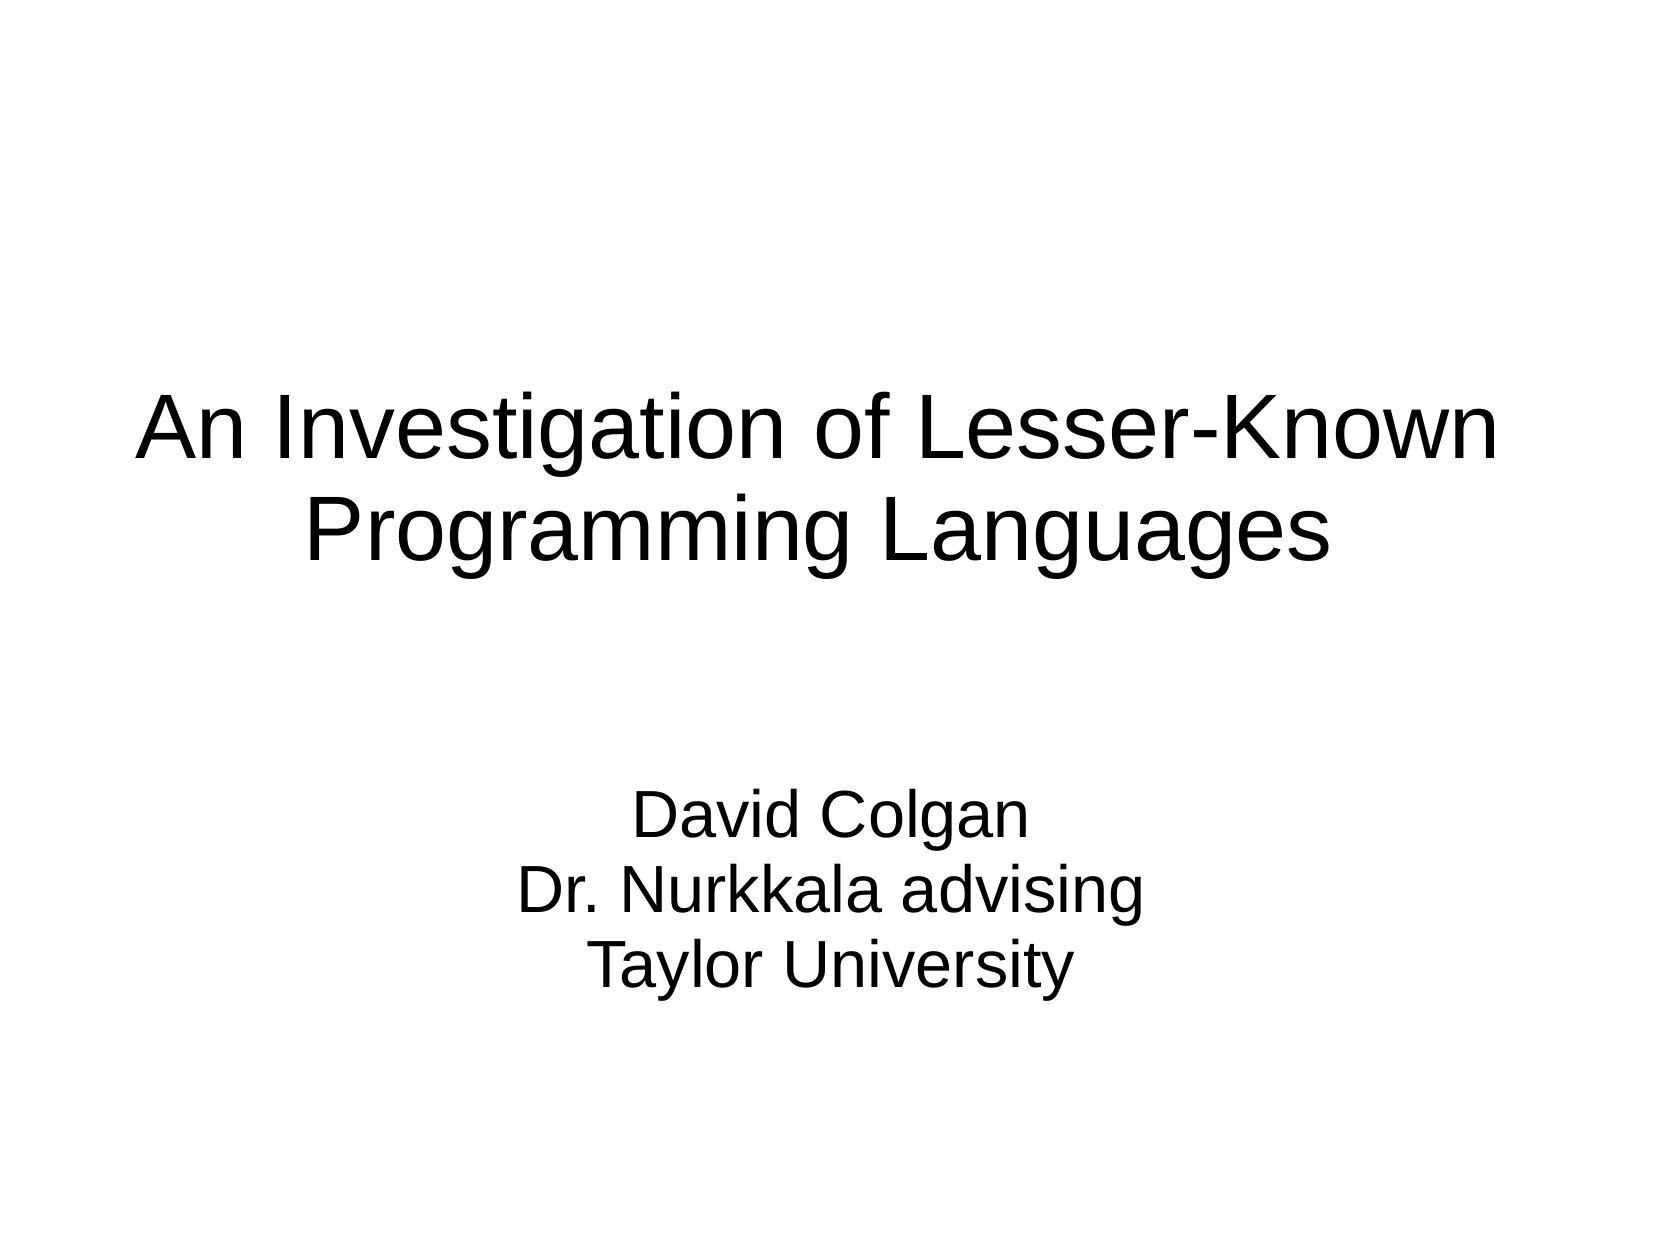

# An Investigation of Lesser-Known Programming Languages
David Colgan
Dr. Nurkkala advising
Taylor University